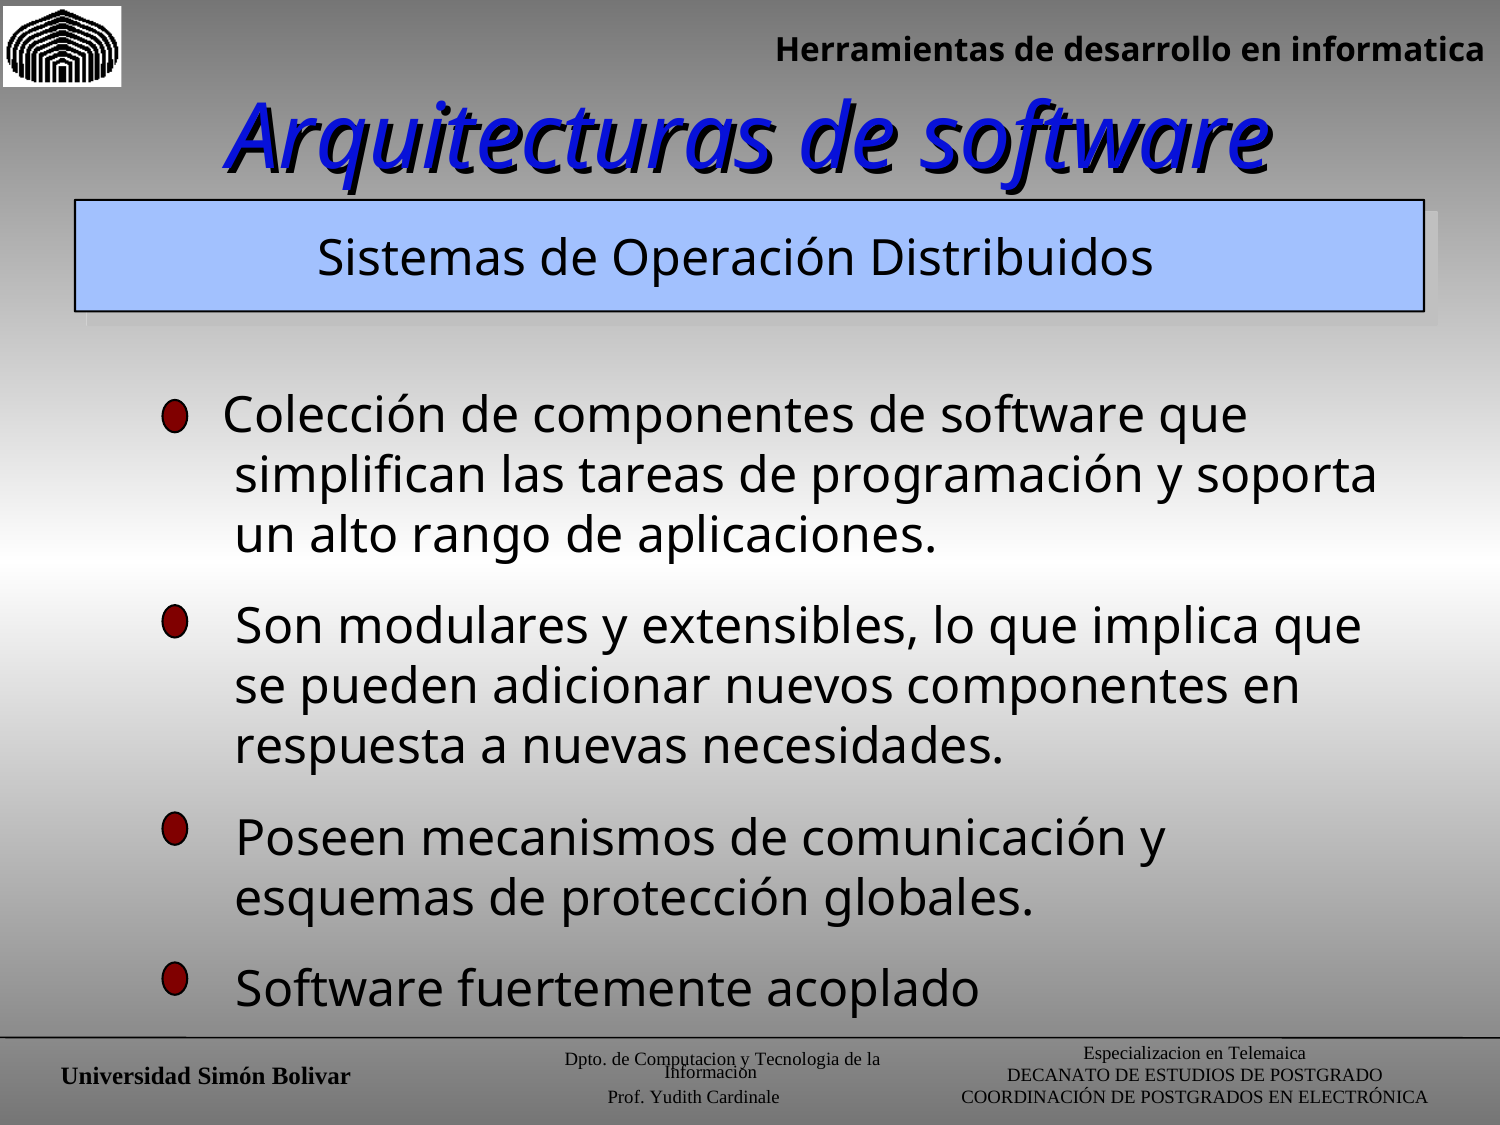

Arquitecturas de software
Sistemas de Operación Distribuidos
 Colección de componentes de software que simplifican las tareas de programación y soporta un alto rango de aplicaciones.
 Son modulares y extensibles, lo que implica que se pueden adicionar nuevos componentes en respuesta a nuevas necesidades.
 Poseen mecanismos de comunicación y esquemas de protección globales.
 Software fuertemente acoplado